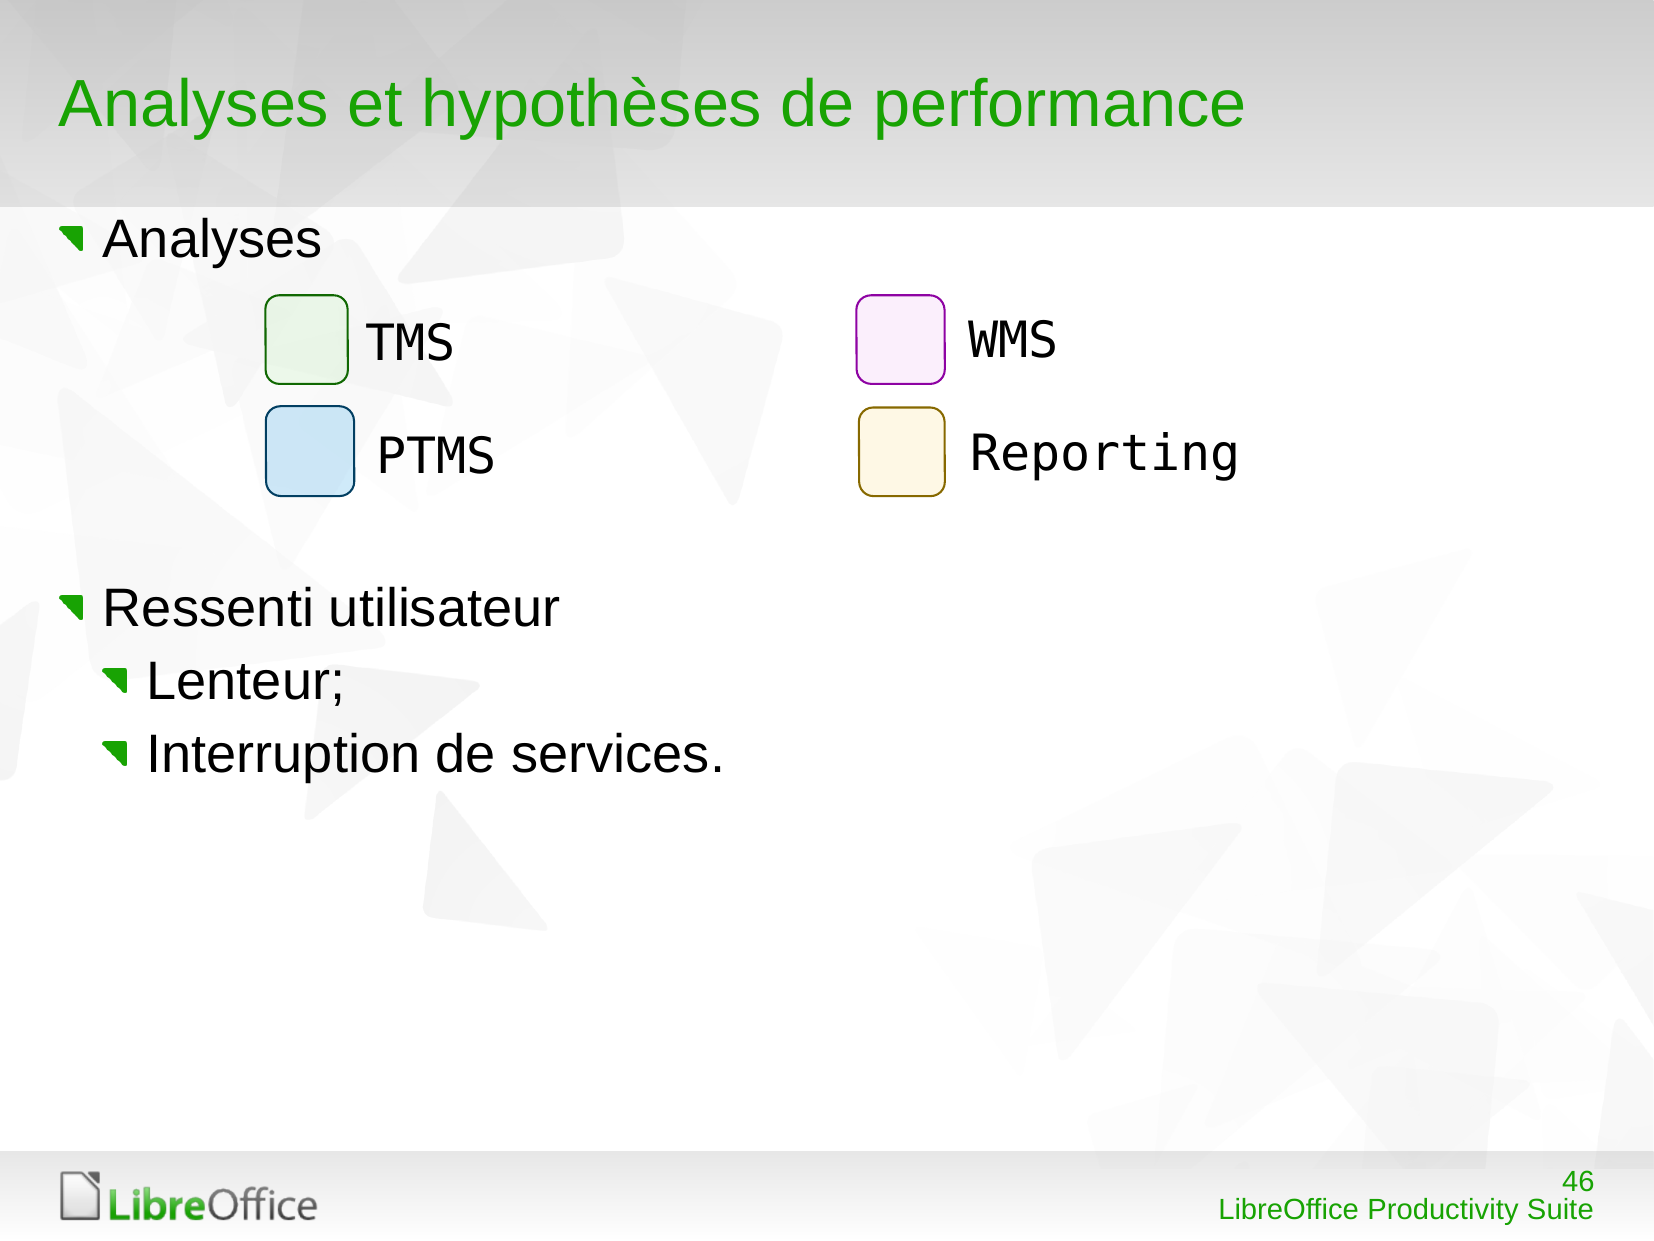

# Analyses et hypothèses de performance
Analyses
Ressenti utilisateur
Lenteur;
Interruption de services.
WMS
TMS
PTMS
Reporting
46
LibreOffice Productivity Suite